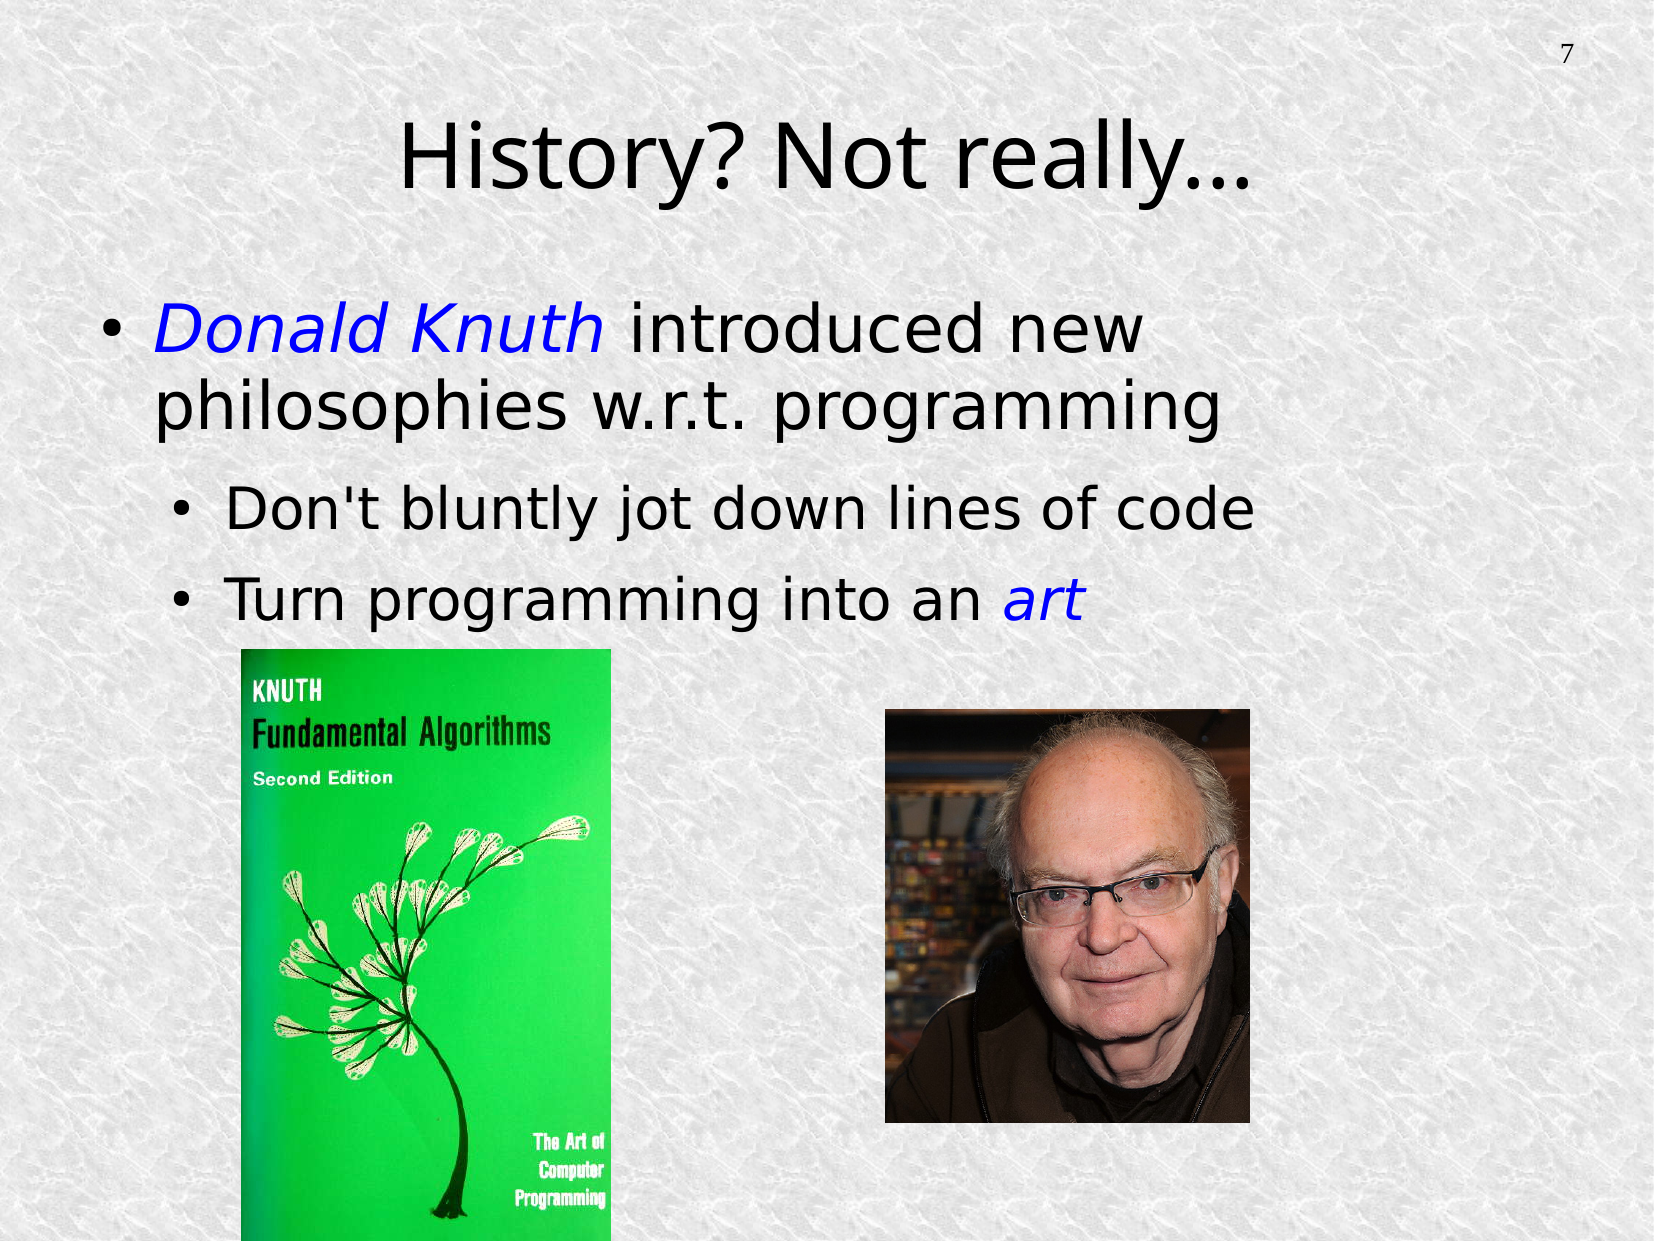

7
# History? Not really...
Donald Knuth introduced new philosophies w.r.t. programming
Don't bluntly jot down lines of code
Turn programming into an art